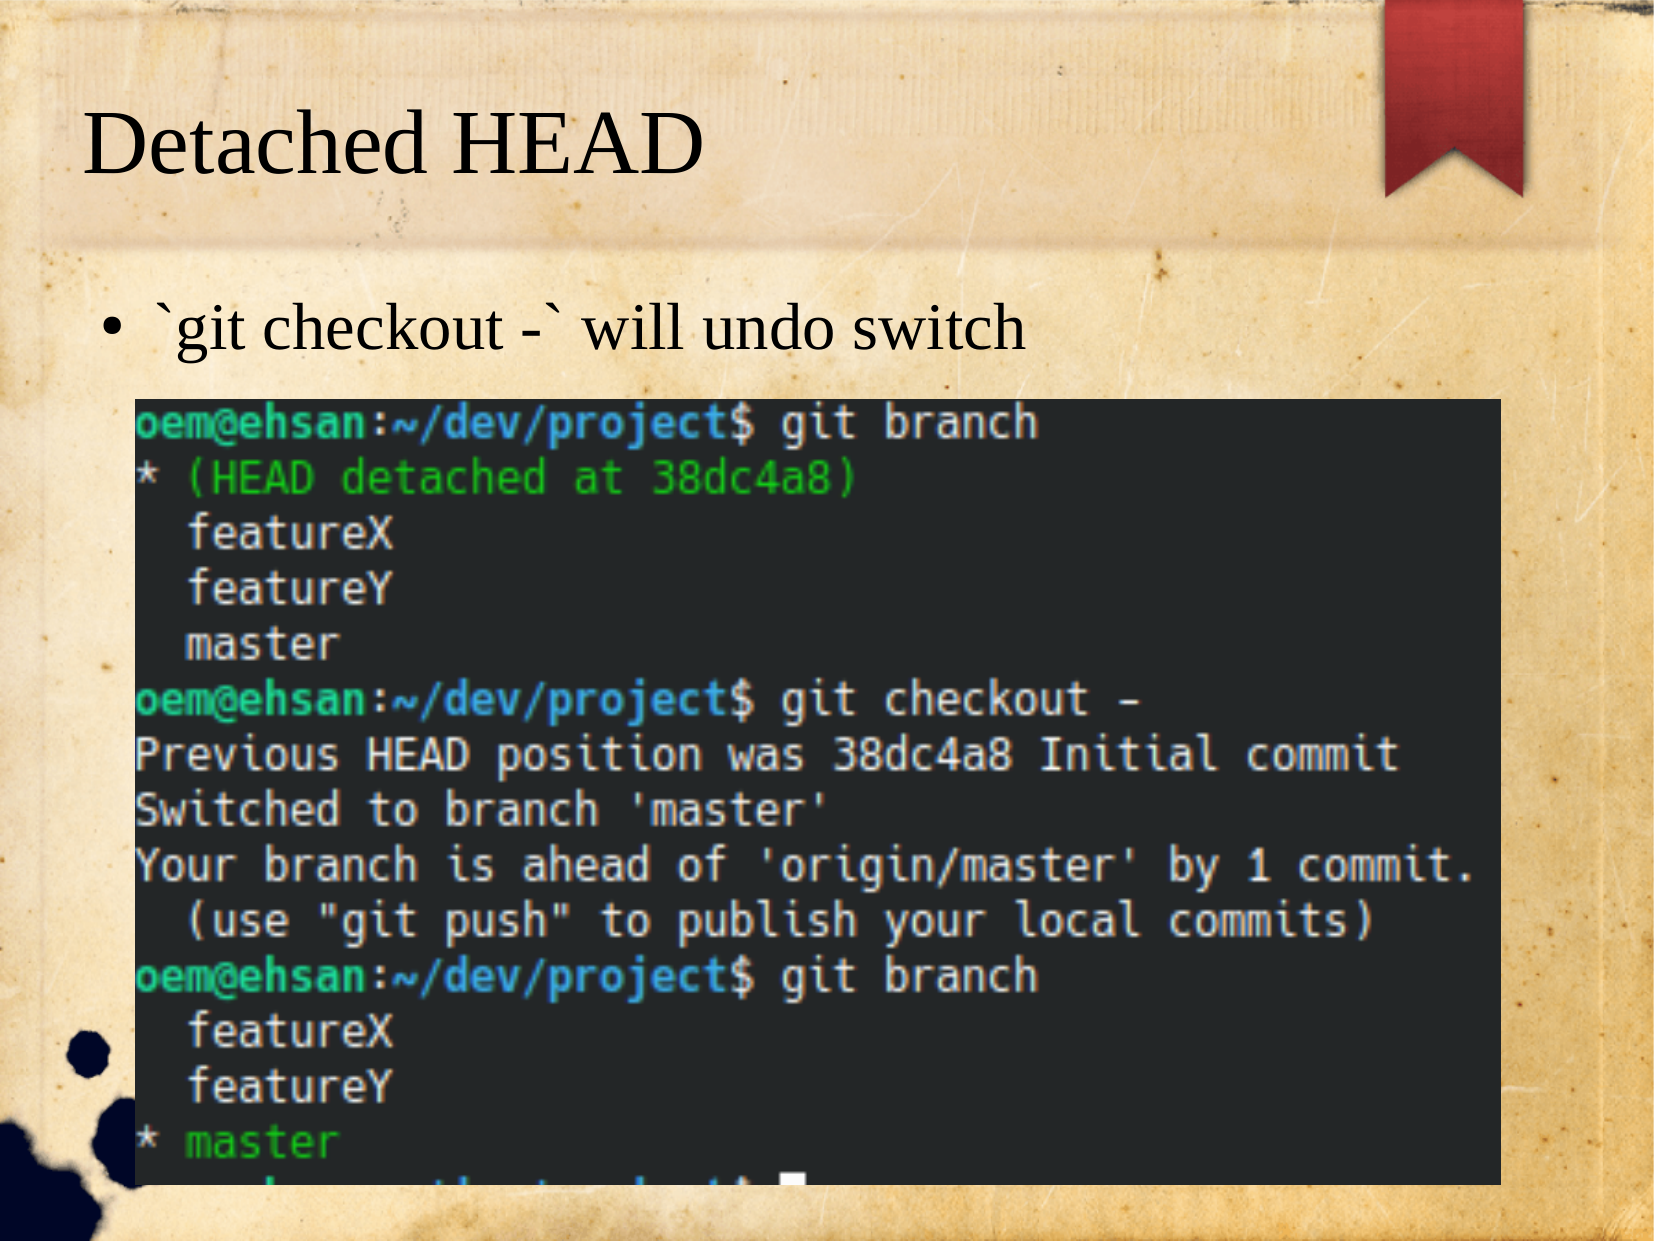

# Detached HEAD
`git checkout -` will undo switch